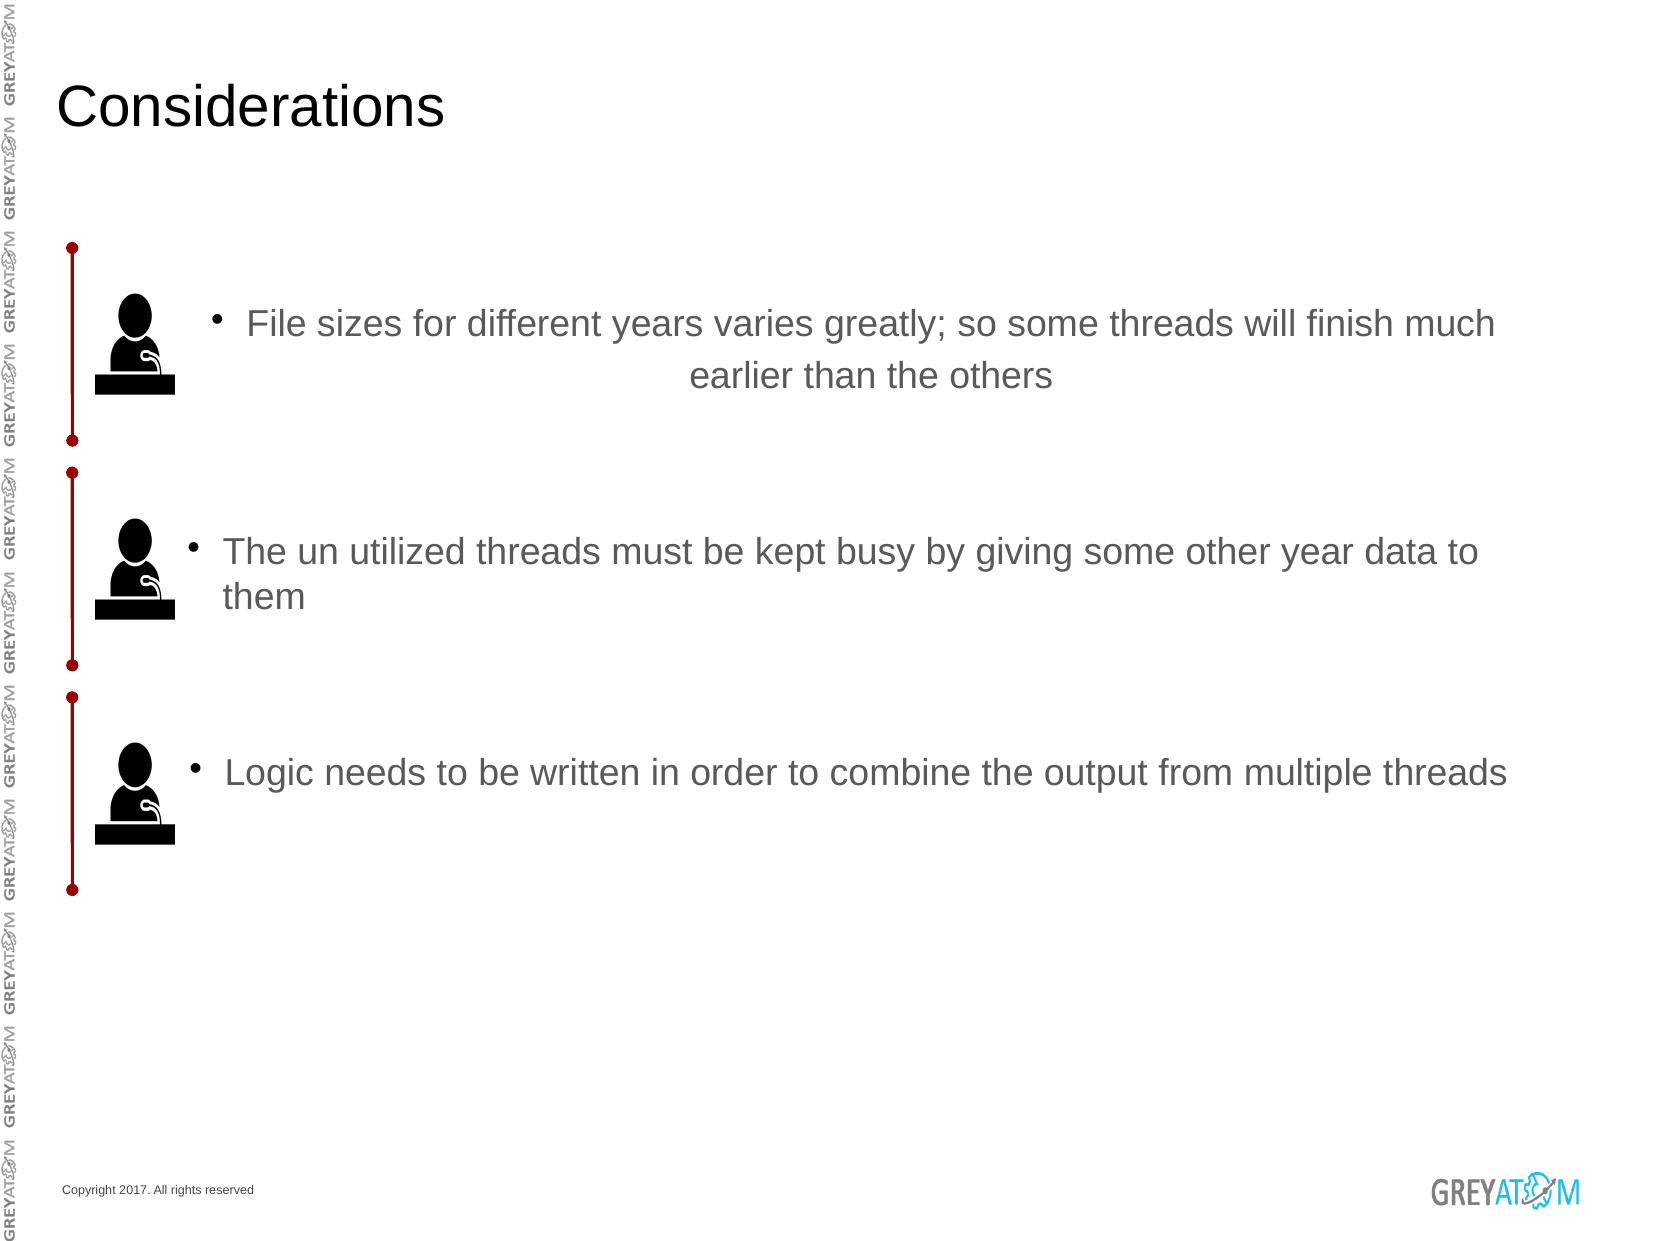

Considerations
File sizes for different years varies greatly; so some threads will finish much earlier than the others
The un utilized threads must be kept busy by giving some other year data to them
Logic needs to be written in order to combine the output from multiple threads